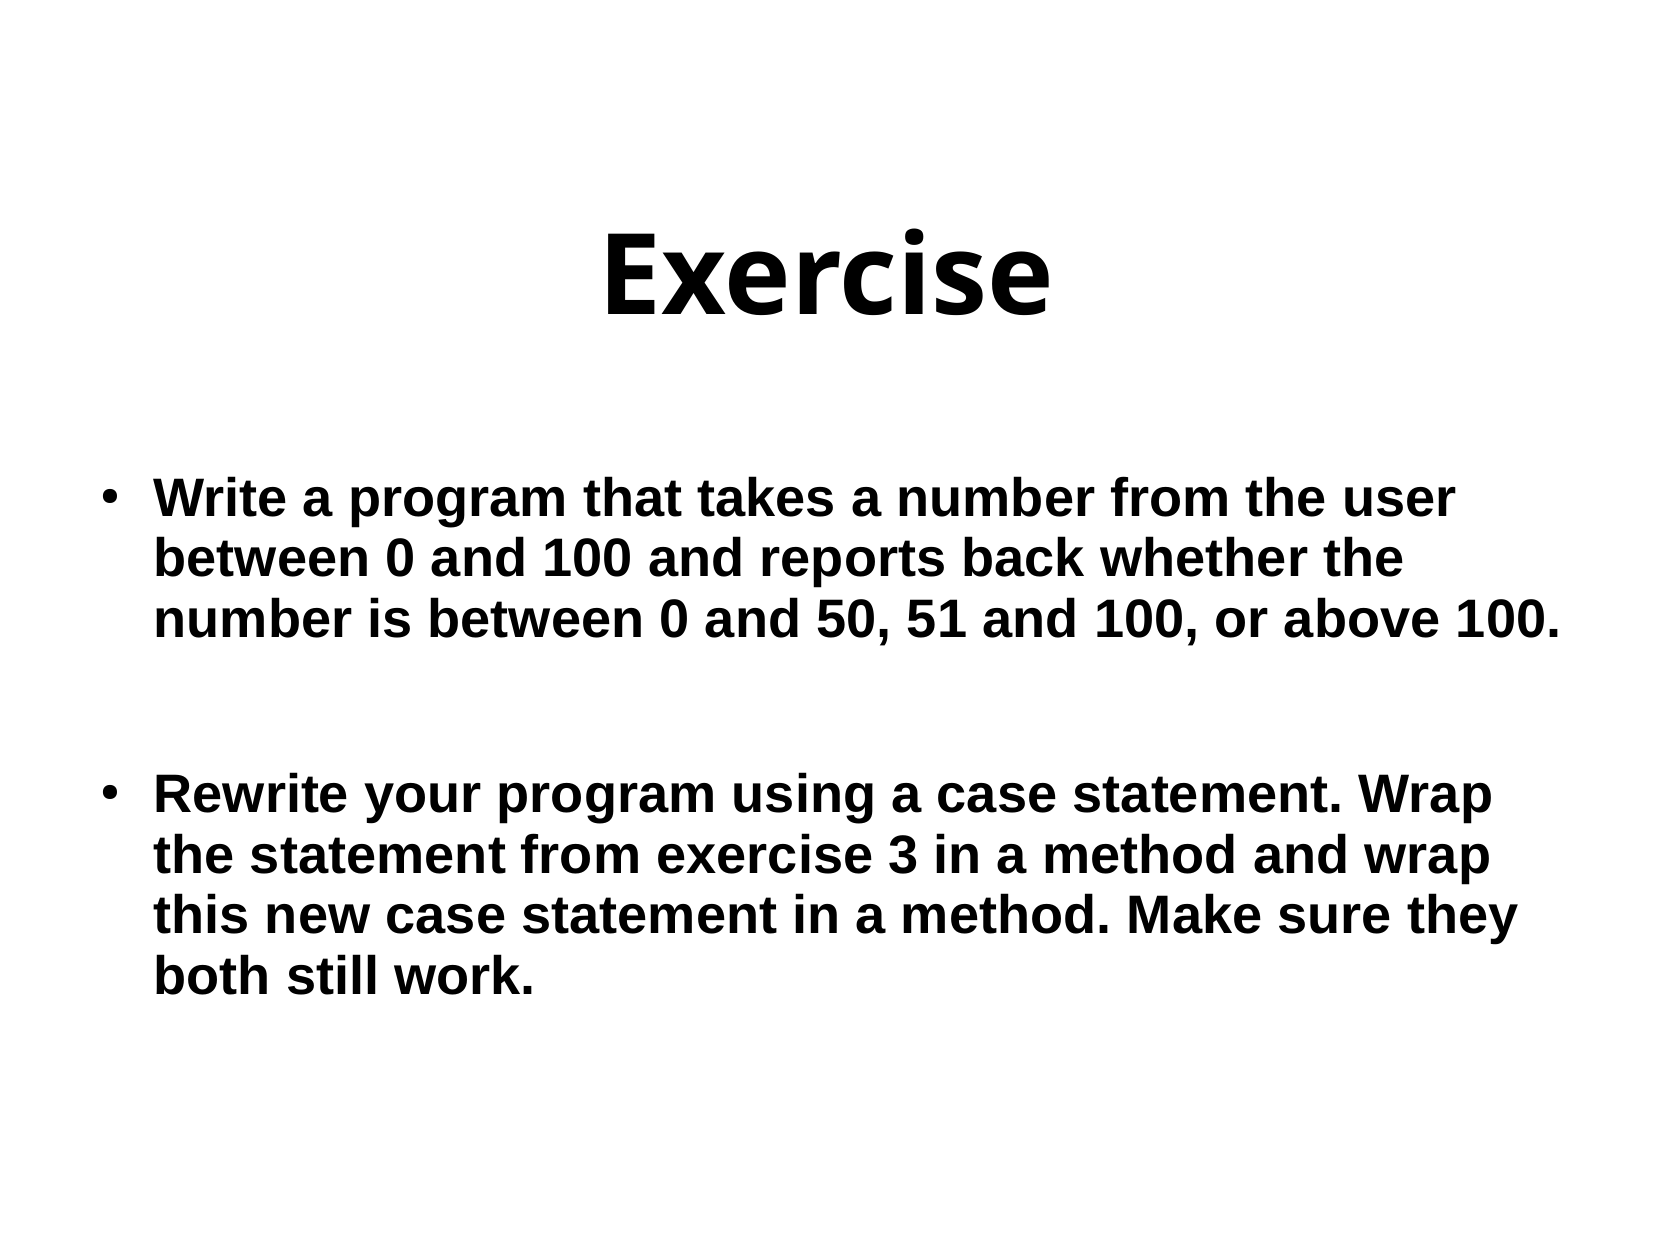

# Exercise
Write a program that takes a number from the user between 0 and 100 and reports back whether the number is between 0 and 50, 51 and 100, or above 100.
Rewrite your program using a case statement. Wrap the statement from exercise 3 in a method and wrap this new case statement in a method. Make sure they both still work.